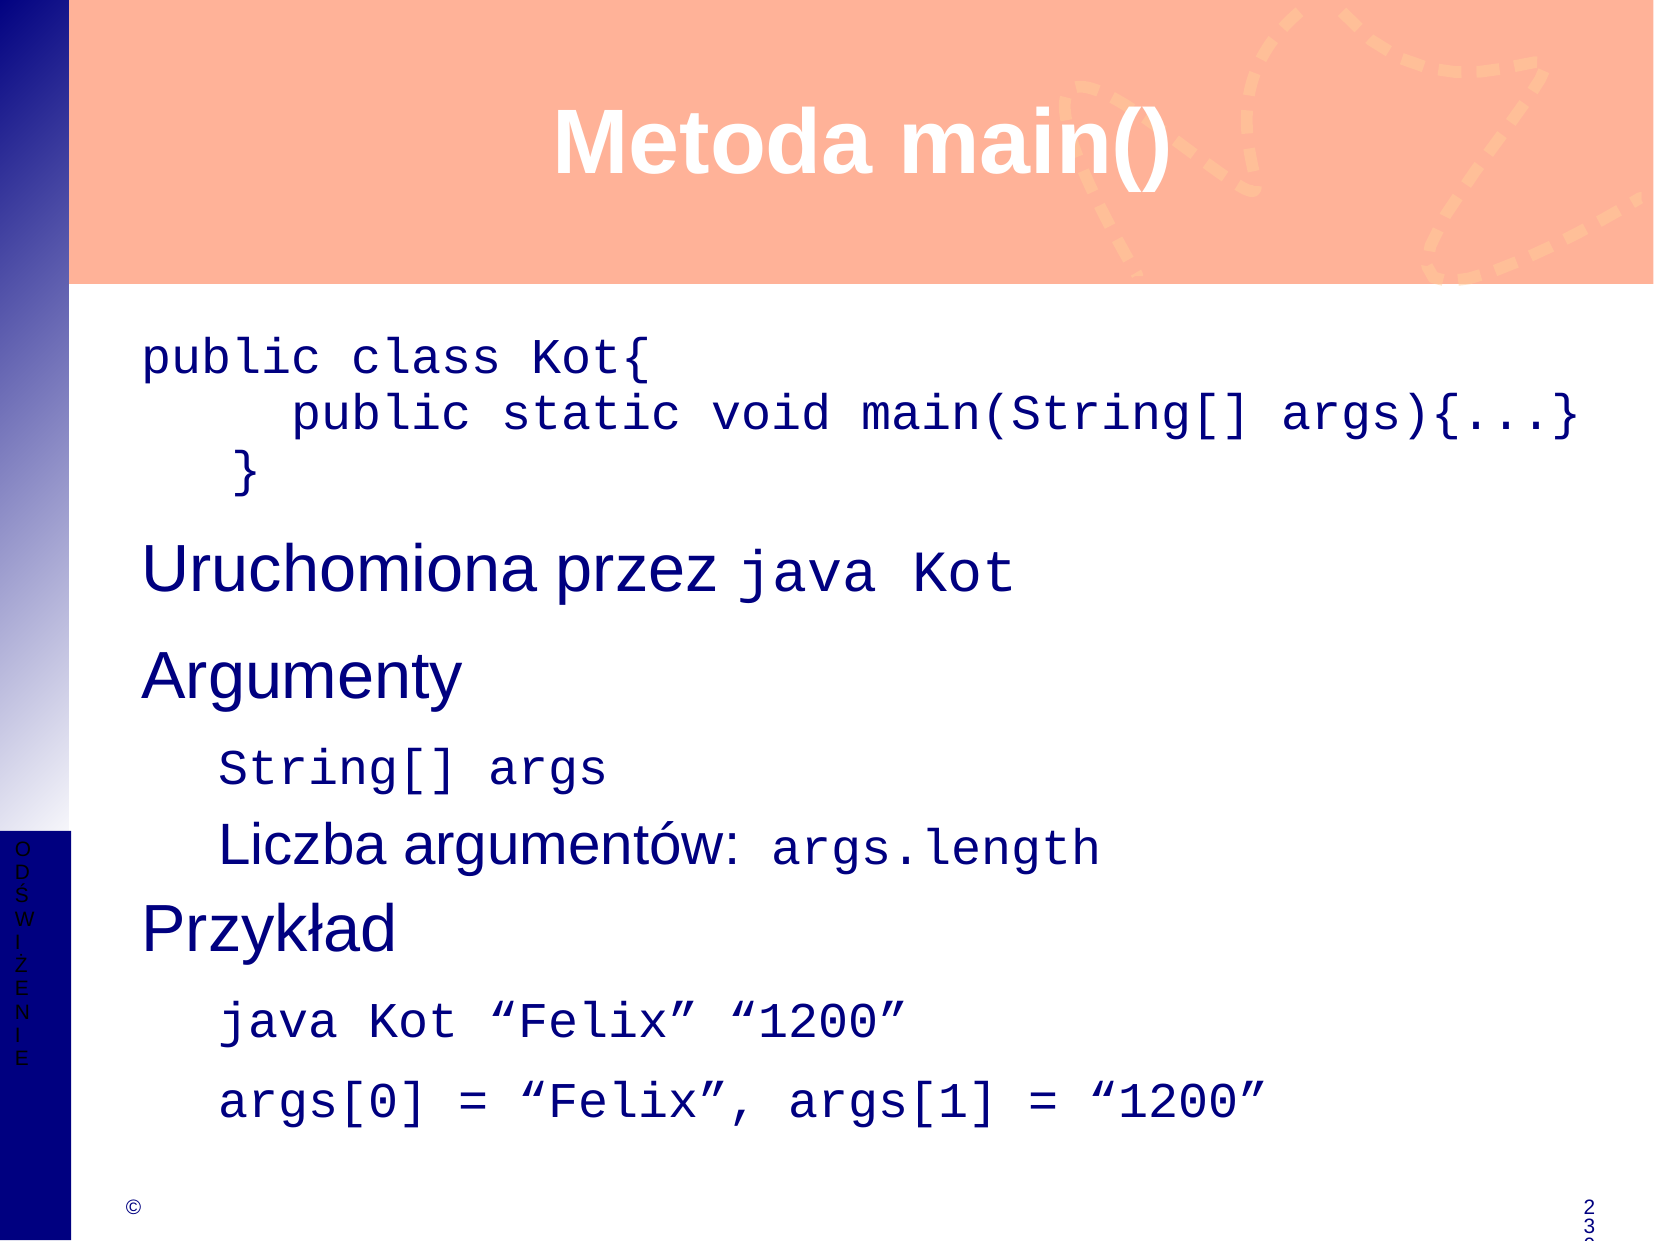

# Metoda main()
public class Kot{
 public static void main(String[] args){...}
 }
Uruchomiona przez java Kot
Argumenty
String[] args
Liczba argumentów: args.length
Przykład
java Kot “Felix” “1200”
args[0] = “Felix”, args[1] = “1200”
O
D
Ś
W
I
Ż
E
N
I
E